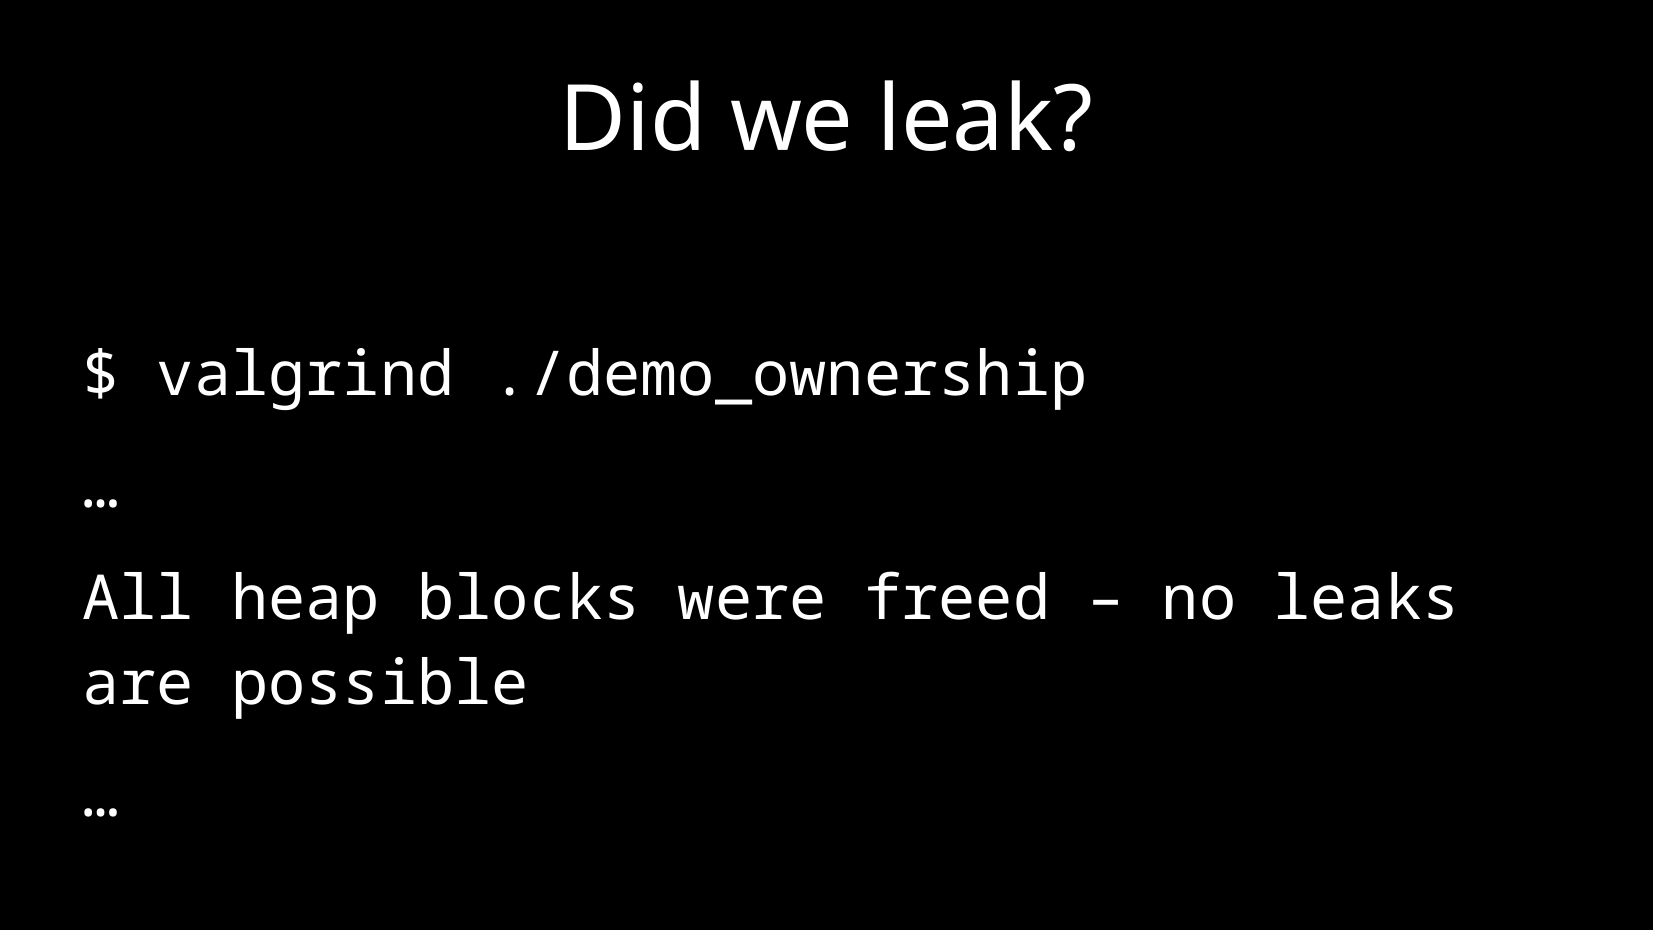

# Did we leak?
$ valgrind ./demo_ownership
…
All heap blocks were freed – no leaks are possible
…